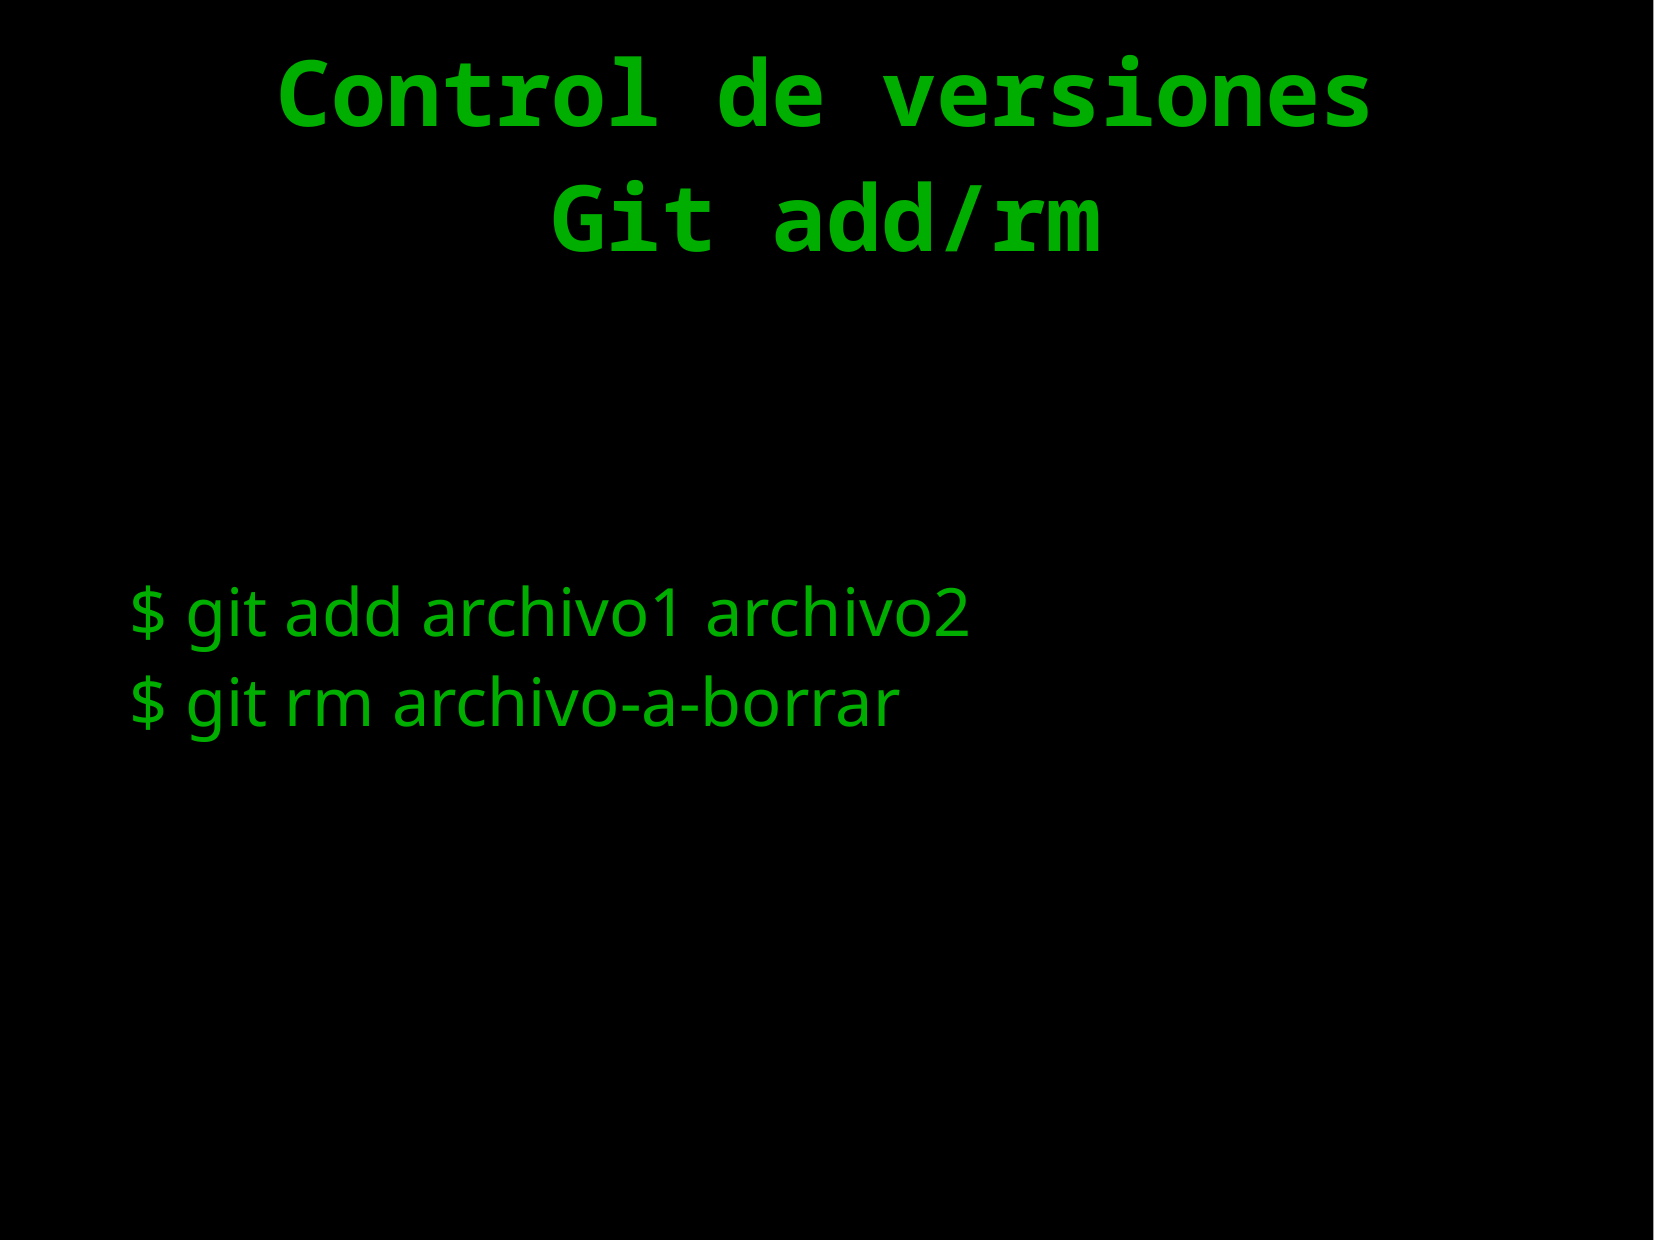

# Control de versiones Git add/rm
$ git add archivo1 archivo2
$ git rm archivo-a-borrar